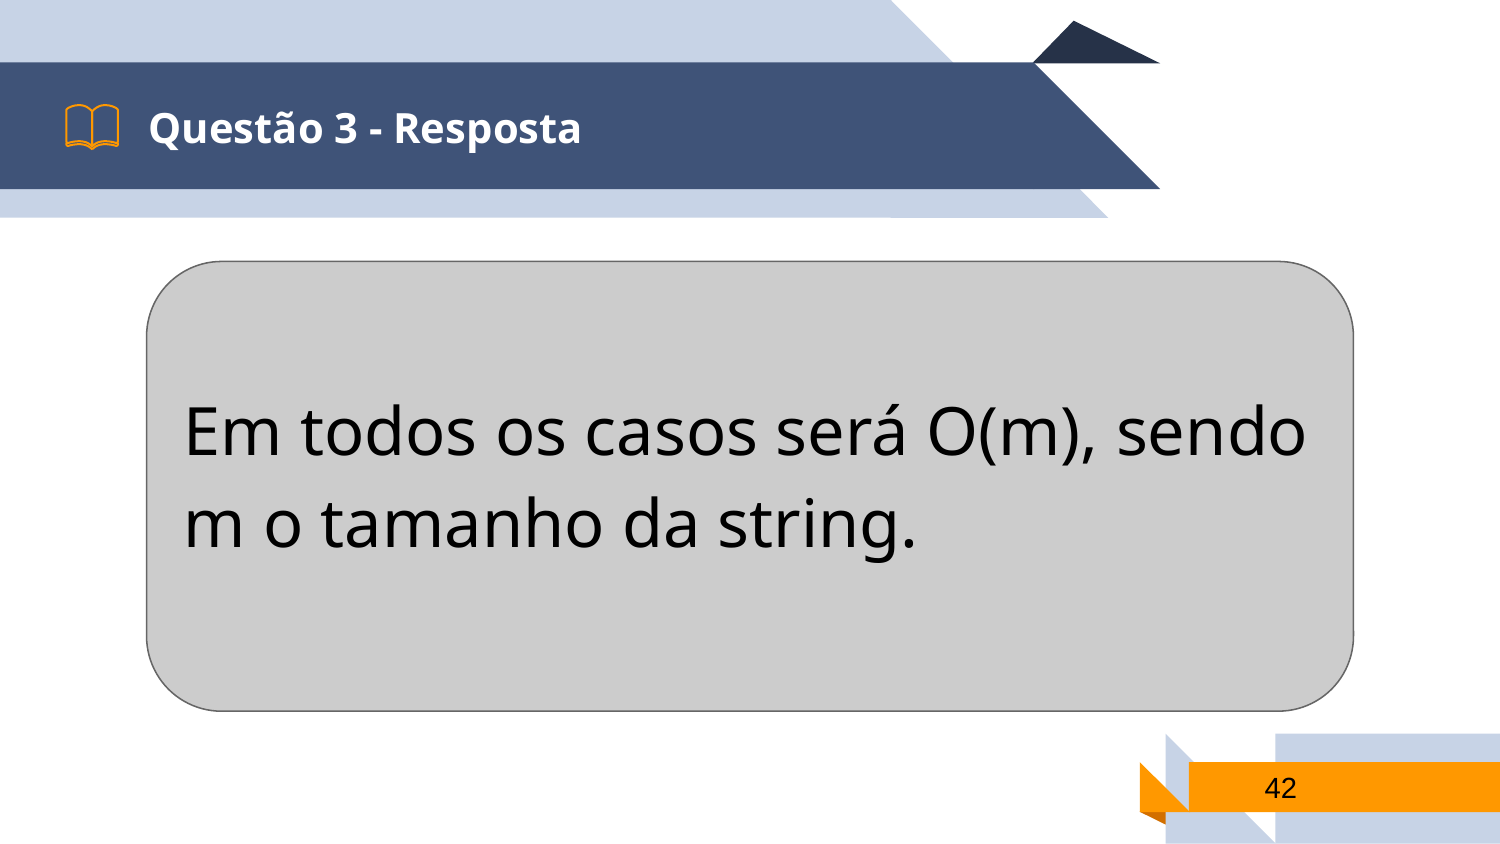

# Questão 3 - Resposta
Em todos os casos será O(m), sendo m o tamanho da string.